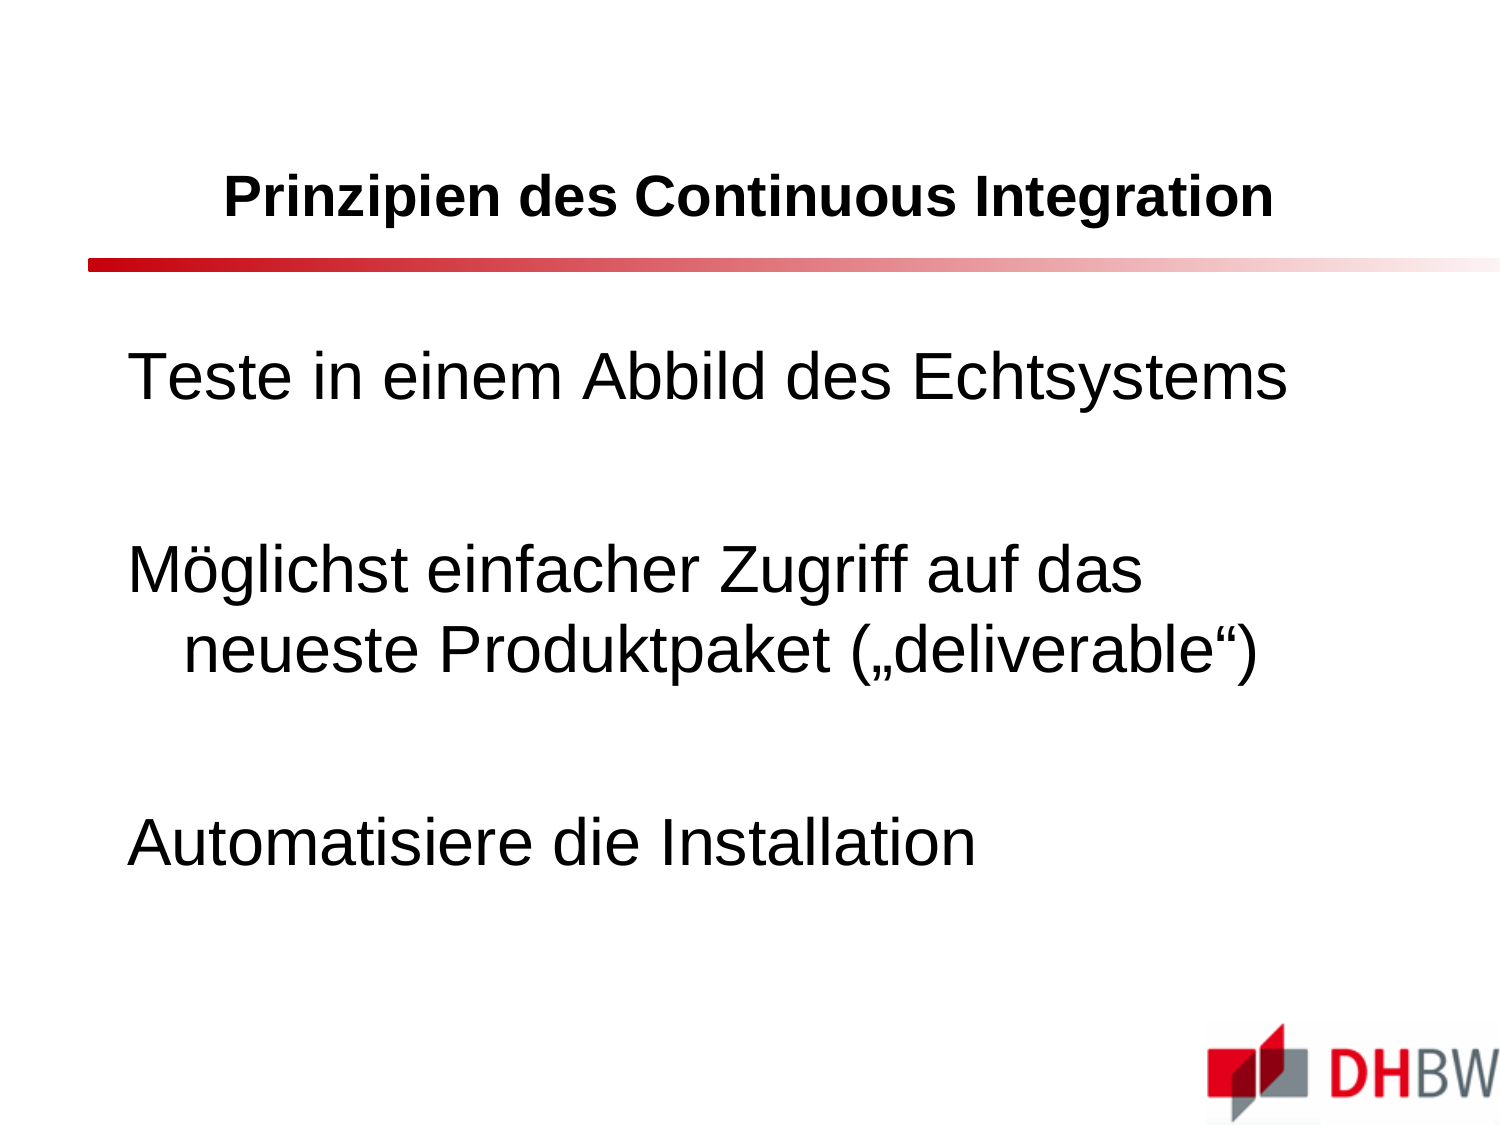

# Prinzipien des Continuous Integration
Teste in einem Abbild des Echtsystems
Möglichst einfacher Zugriff auf das neueste Produktpaket („deliverable“)
Automatisiere die Installation